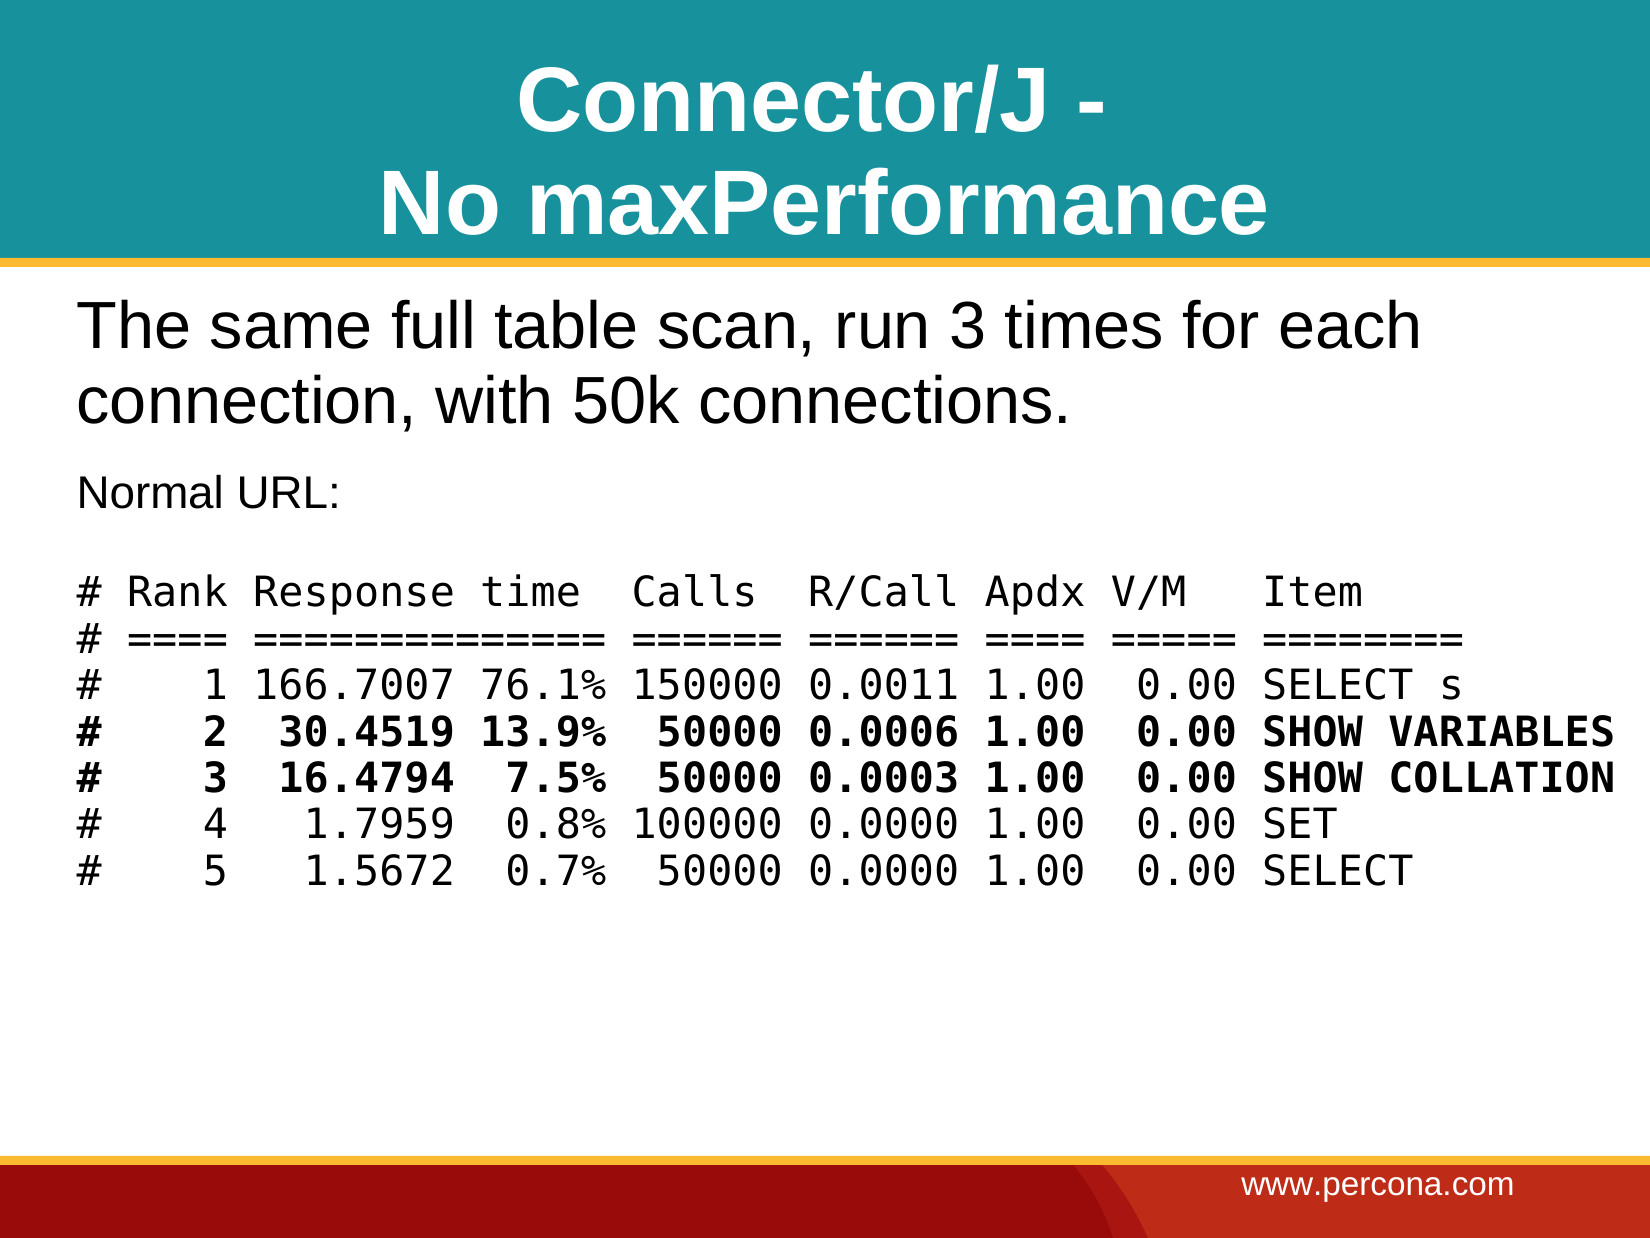

# Connector/J - No maxPerformance
The same full table scan, run 3 times for each connection, with 50k connections.
Normal URL:
# Rank Response time Calls R/Call Apdx V/M Item
# ==== ============== ====== ====== ==== ===== ========
# 1 166.7007 76.1% 150000 0.0011 1.00 0.00 SELECT s
# 2 30.4519 13.9% 50000 0.0006 1.00 0.00 SHOW VARIABLES
# 3 16.4794 7.5% 50000 0.0003 1.00 0.00 SHOW COLLATION
# 4 1.7959 0.8% 100000 0.0000 1.00 0.00 SET
# 5 1.5672 0.7% 50000 0.0000 1.00 0.00 SELECT
www.percona.com